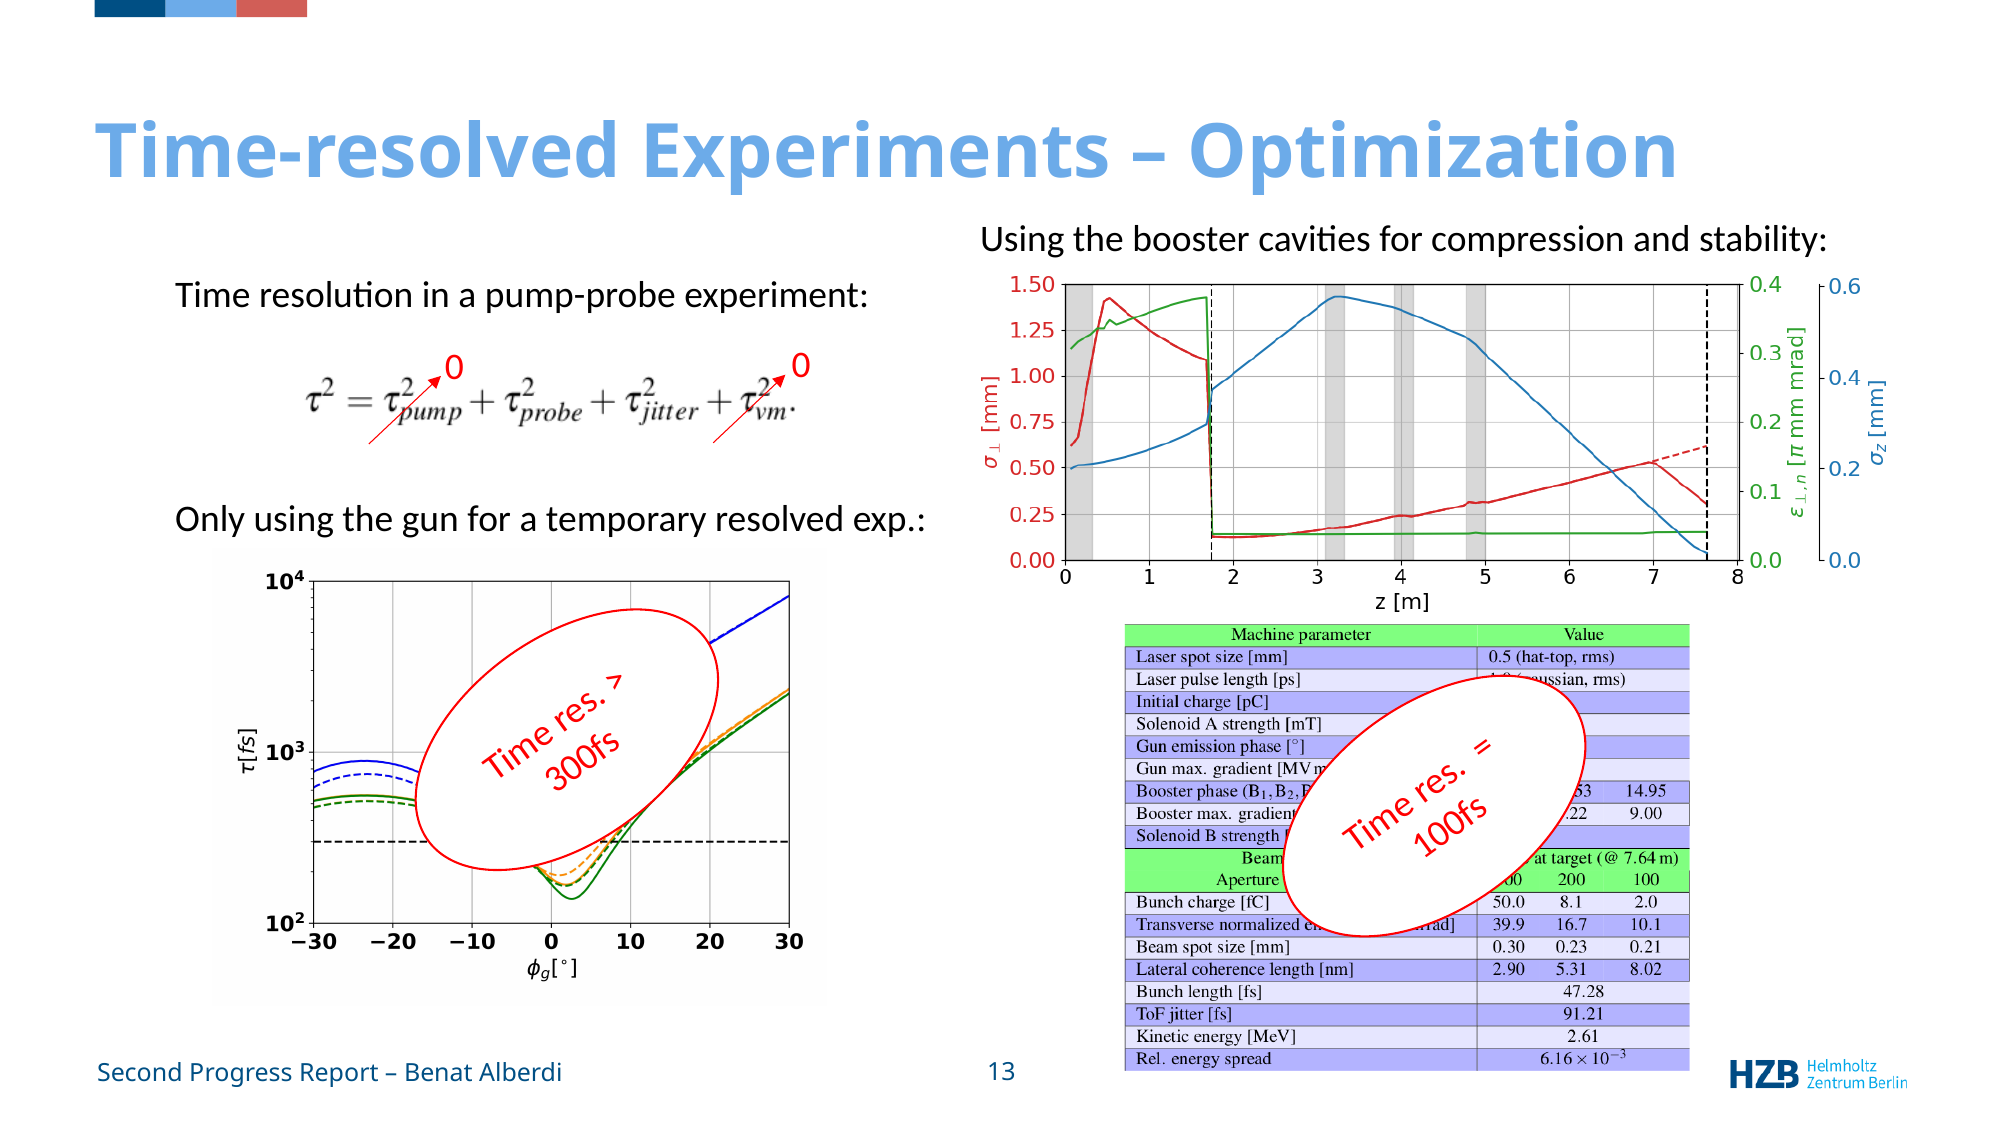

Time-resolved Experiments – Optimization
Using the booster cavities for compression and stability:
Time resolution in a pump-probe experiment:
0
0
Only using the gun for a temporary resolved exp.:
Time res. > 300fs
Time res.  =  100fs
Second Progress Report – Benat Alberdi